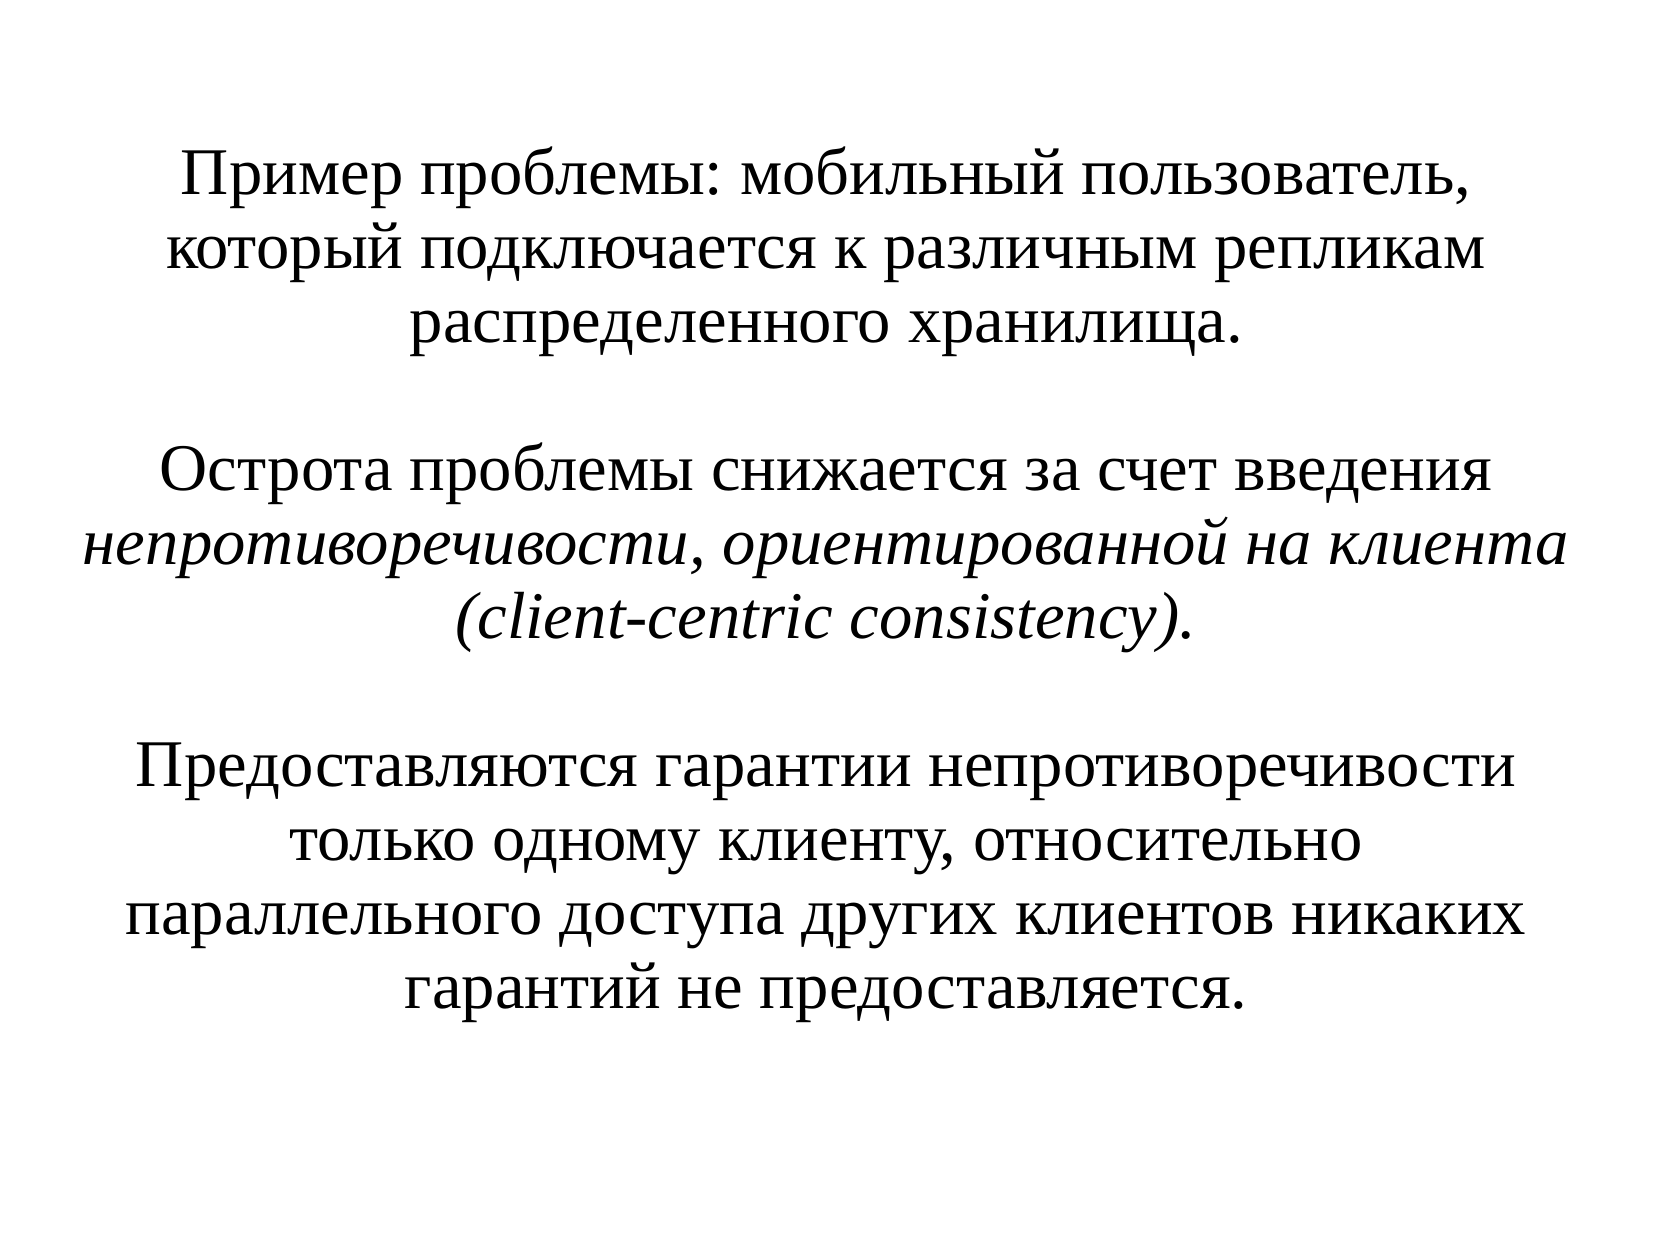

# Пример проблемы: мобильный пользователь, который подключается к различным репликам распределенного хранилища.
Острота проблемы снижается за счет введения непротиворечивости, ориентированной на клиента (client-centric consistency).
Предоставляются гарантии непротиворечивости только одному клиенту, относительно параллельного доступа других клиентов никаких гарантий не предоставляется.